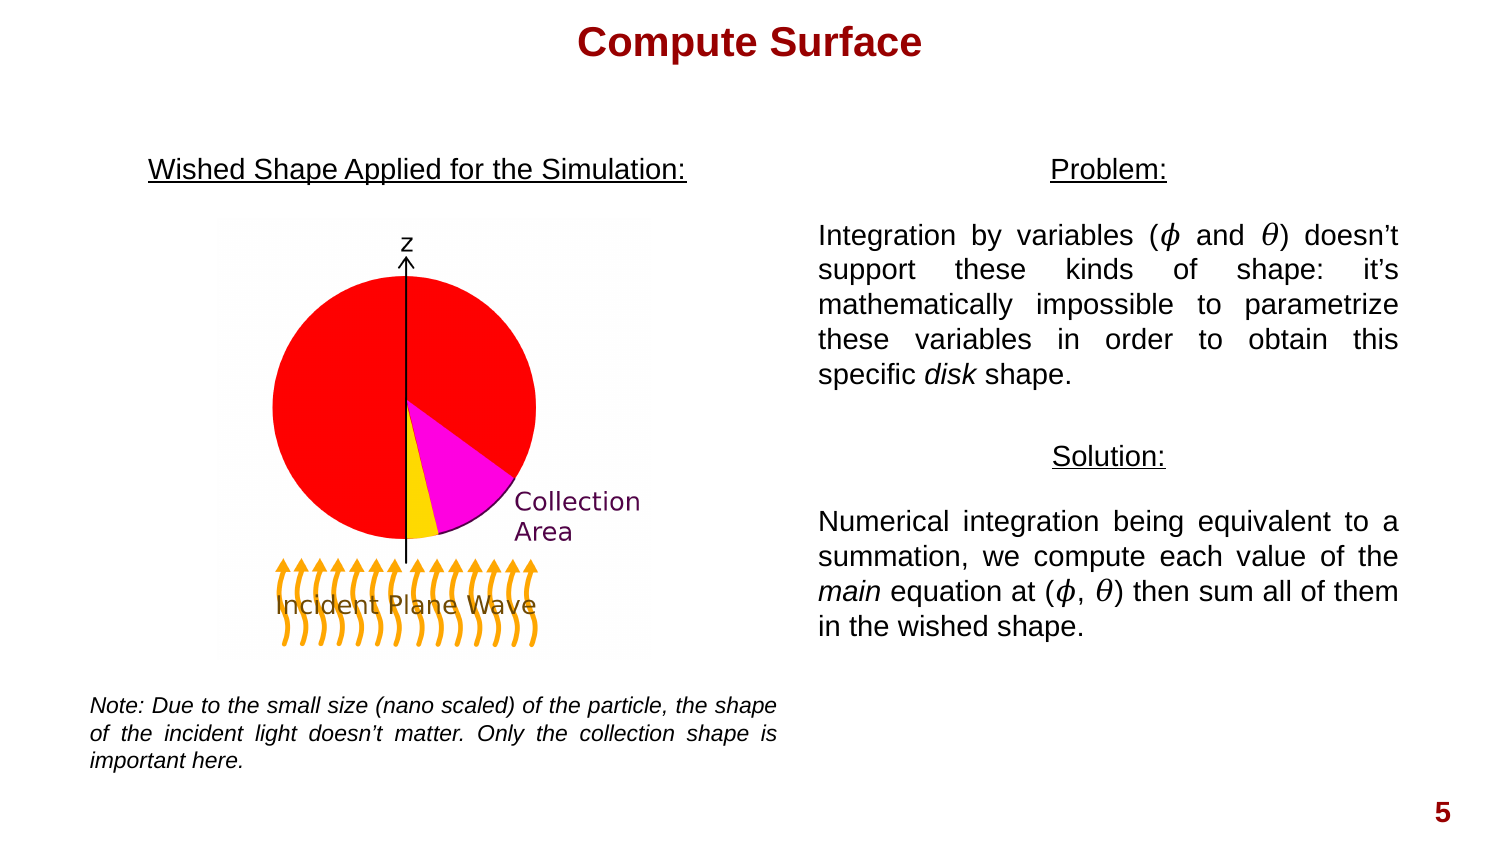

Compute Surface
Wished Shape Applied for the Simulation:
Problem:
Integration by variables (𝜙 and 𝜃) doesn’t support these kinds of shape: it’s mathematically impossible to parametrize these variables in order to obtain this specific disk shape.
Solution:
Numerical integration being equivalent to a summation, we compute each value of the main equation at (𝜙, 𝜃) then sum all of them in the wished shape.
Note: Due to the small size (nano scaled) of the particle, the shape of the incident light doesn’t matter. Only the collection shape is important here.
5